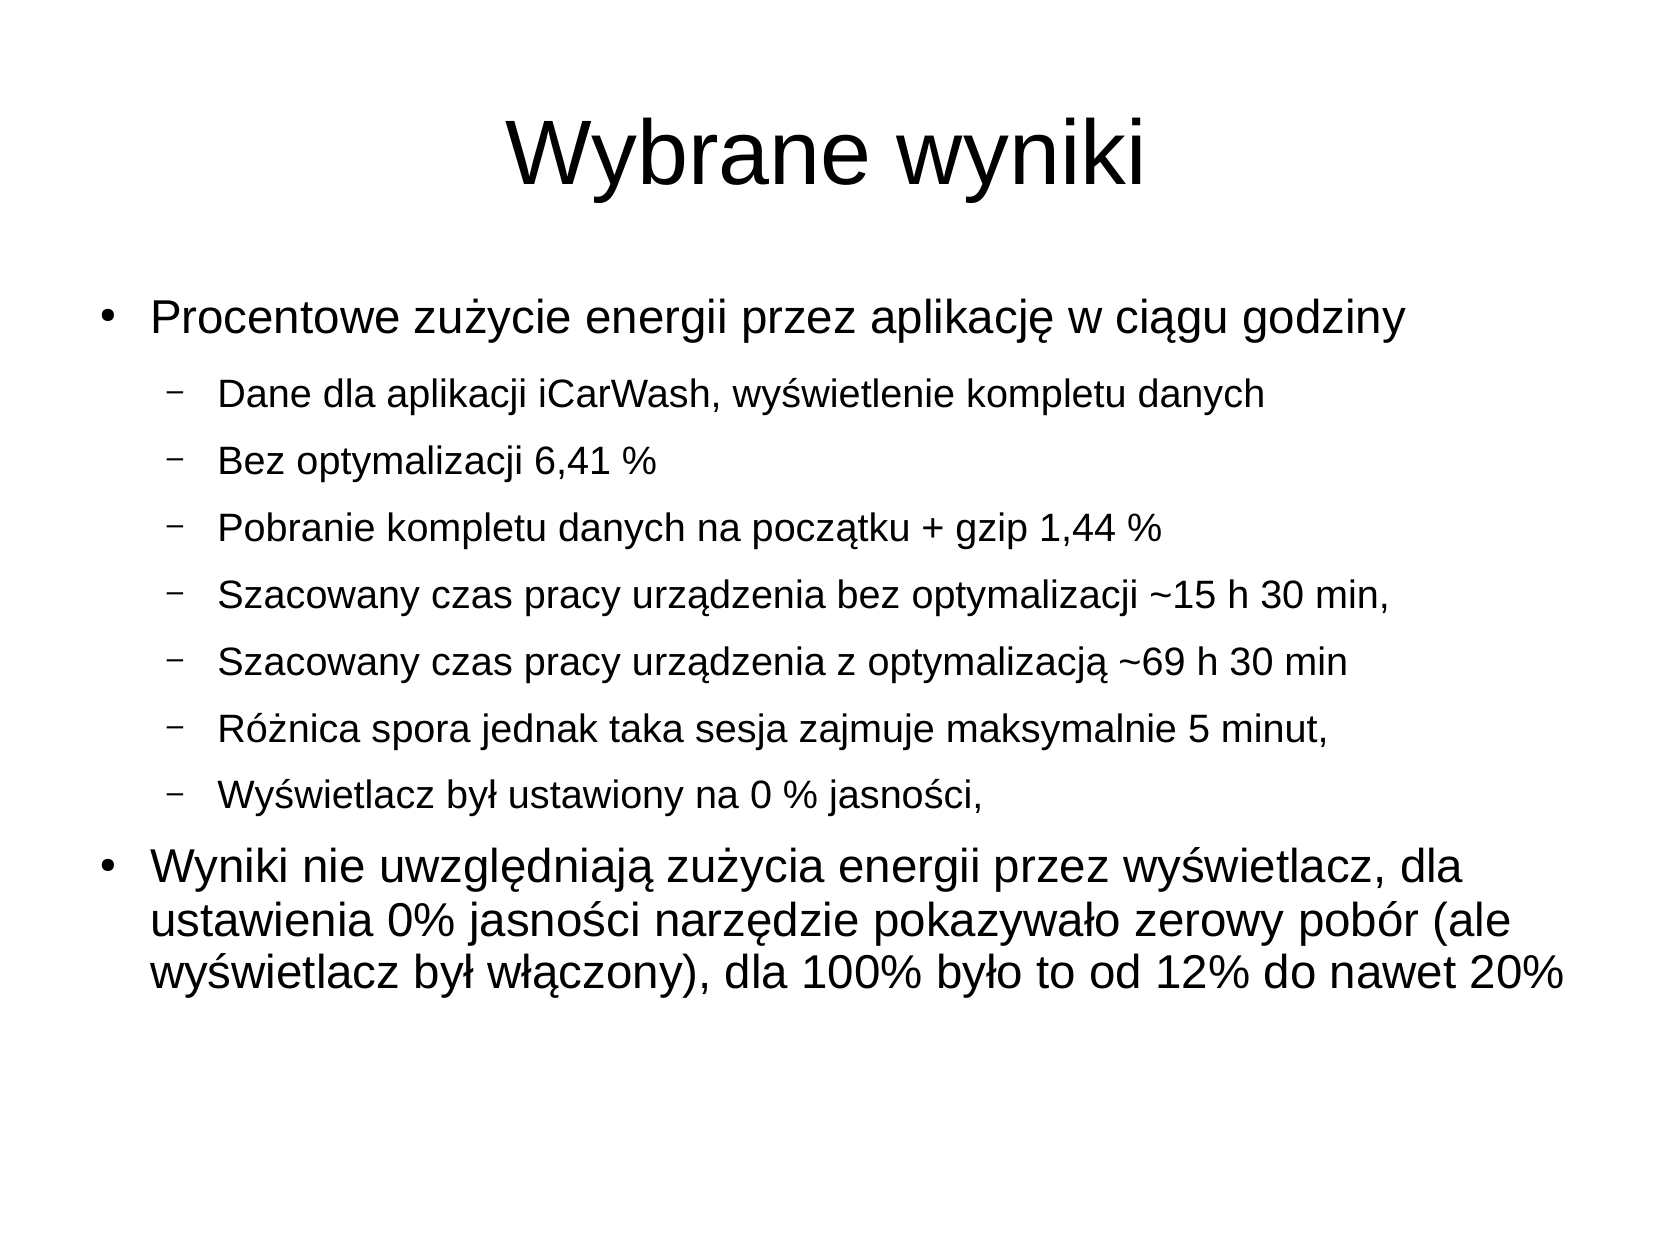

# Wybrane wyniki
Procentowe zużycie energii przez aplikację w ciągu godziny
Dane dla aplikacji iCarWash, wyświetlenie kompletu danych
Bez optymalizacji 6,41 %
Pobranie kompletu danych na początku + gzip 1,44 %
Szacowany czas pracy urządzenia bez optymalizacji ~15 h 30 min,
Szacowany czas pracy urządzenia z optymalizacją ~69 h 30 min
Różnica spora jednak taka sesja zajmuje maksymalnie 5 minut,
Wyświetlacz był ustawiony na 0 % jasności,
Wyniki nie uwzględniają zużycia energii przez wyświetlacz, dla ustawienia 0% jasności narzędzie pokazywało zerowy pobór (ale wyświetlacz był włączony), dla 100% było to od 12% do nawet 20%